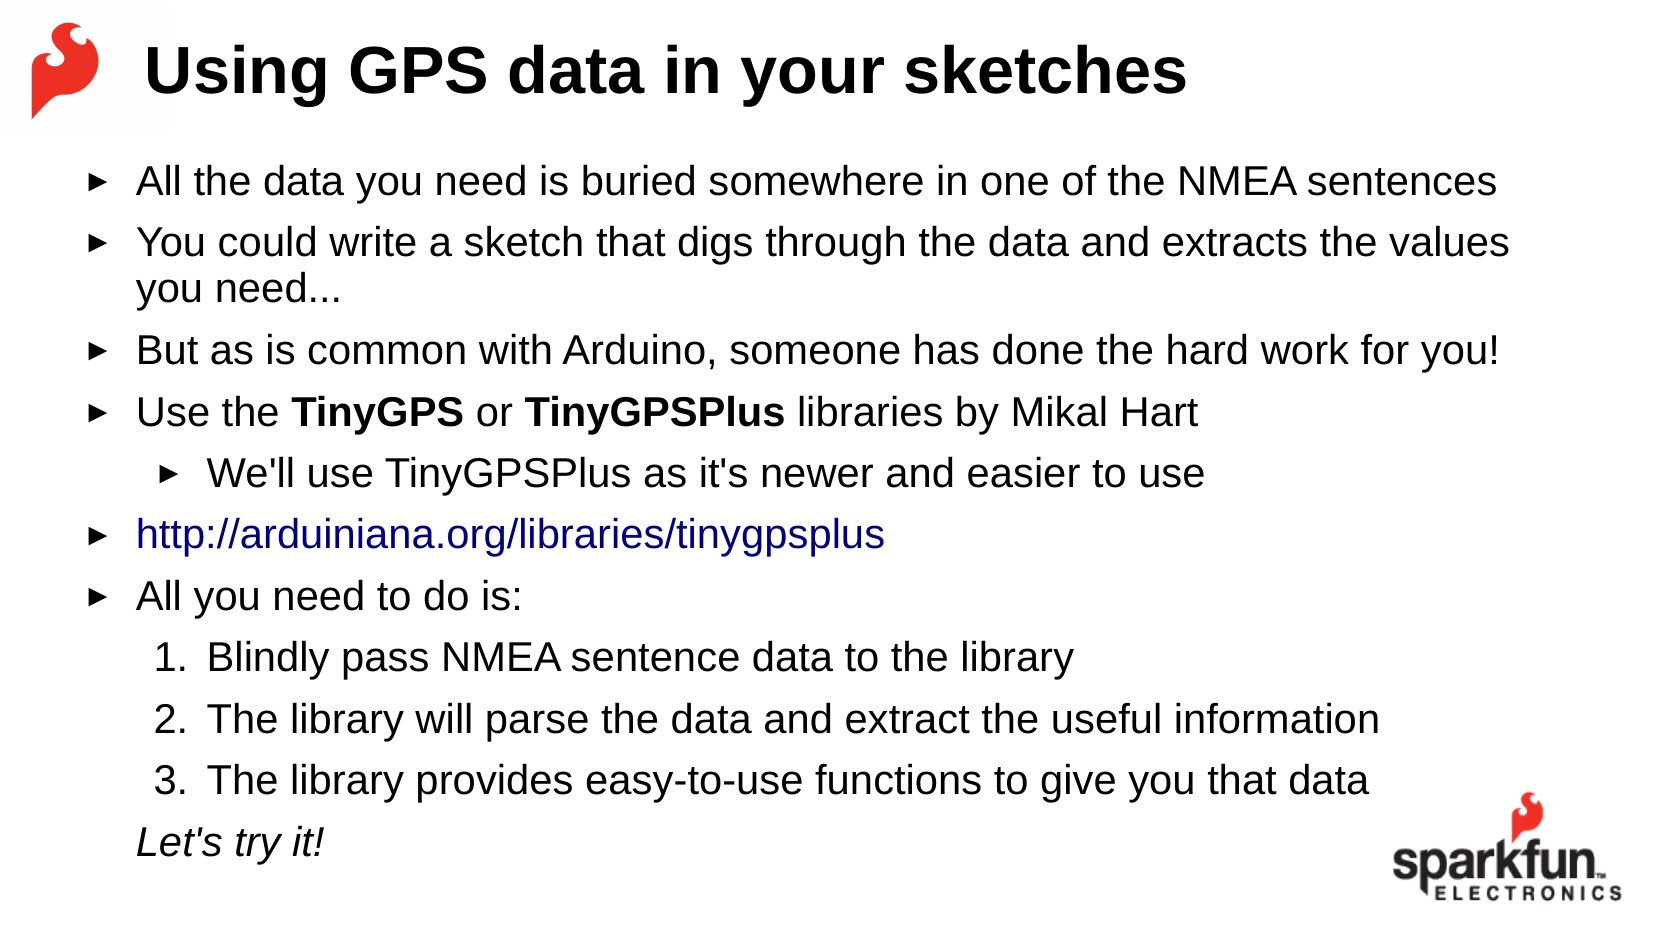

# Using GPS data in your sketches
All the data you need is buried somewhere in one of the NMEA sentences
You could write a sketch that digs through the data and extracts the values you need...
But as is common with Arduino, someone has done the hard work for you!
Use the TinyGPS or TinyGPSPlus libraries by Mikal Hart
We'll use TinyGPSPlus as it's newer and easier to use
http://arduiniana.org/libraries/tinygpsplus
All you need to do is:
Blindly pass NMEA sentence data to the library
The library will parse the data and extract the useful information
The library provides easy-to-use functions to give you that data
Let's try it!